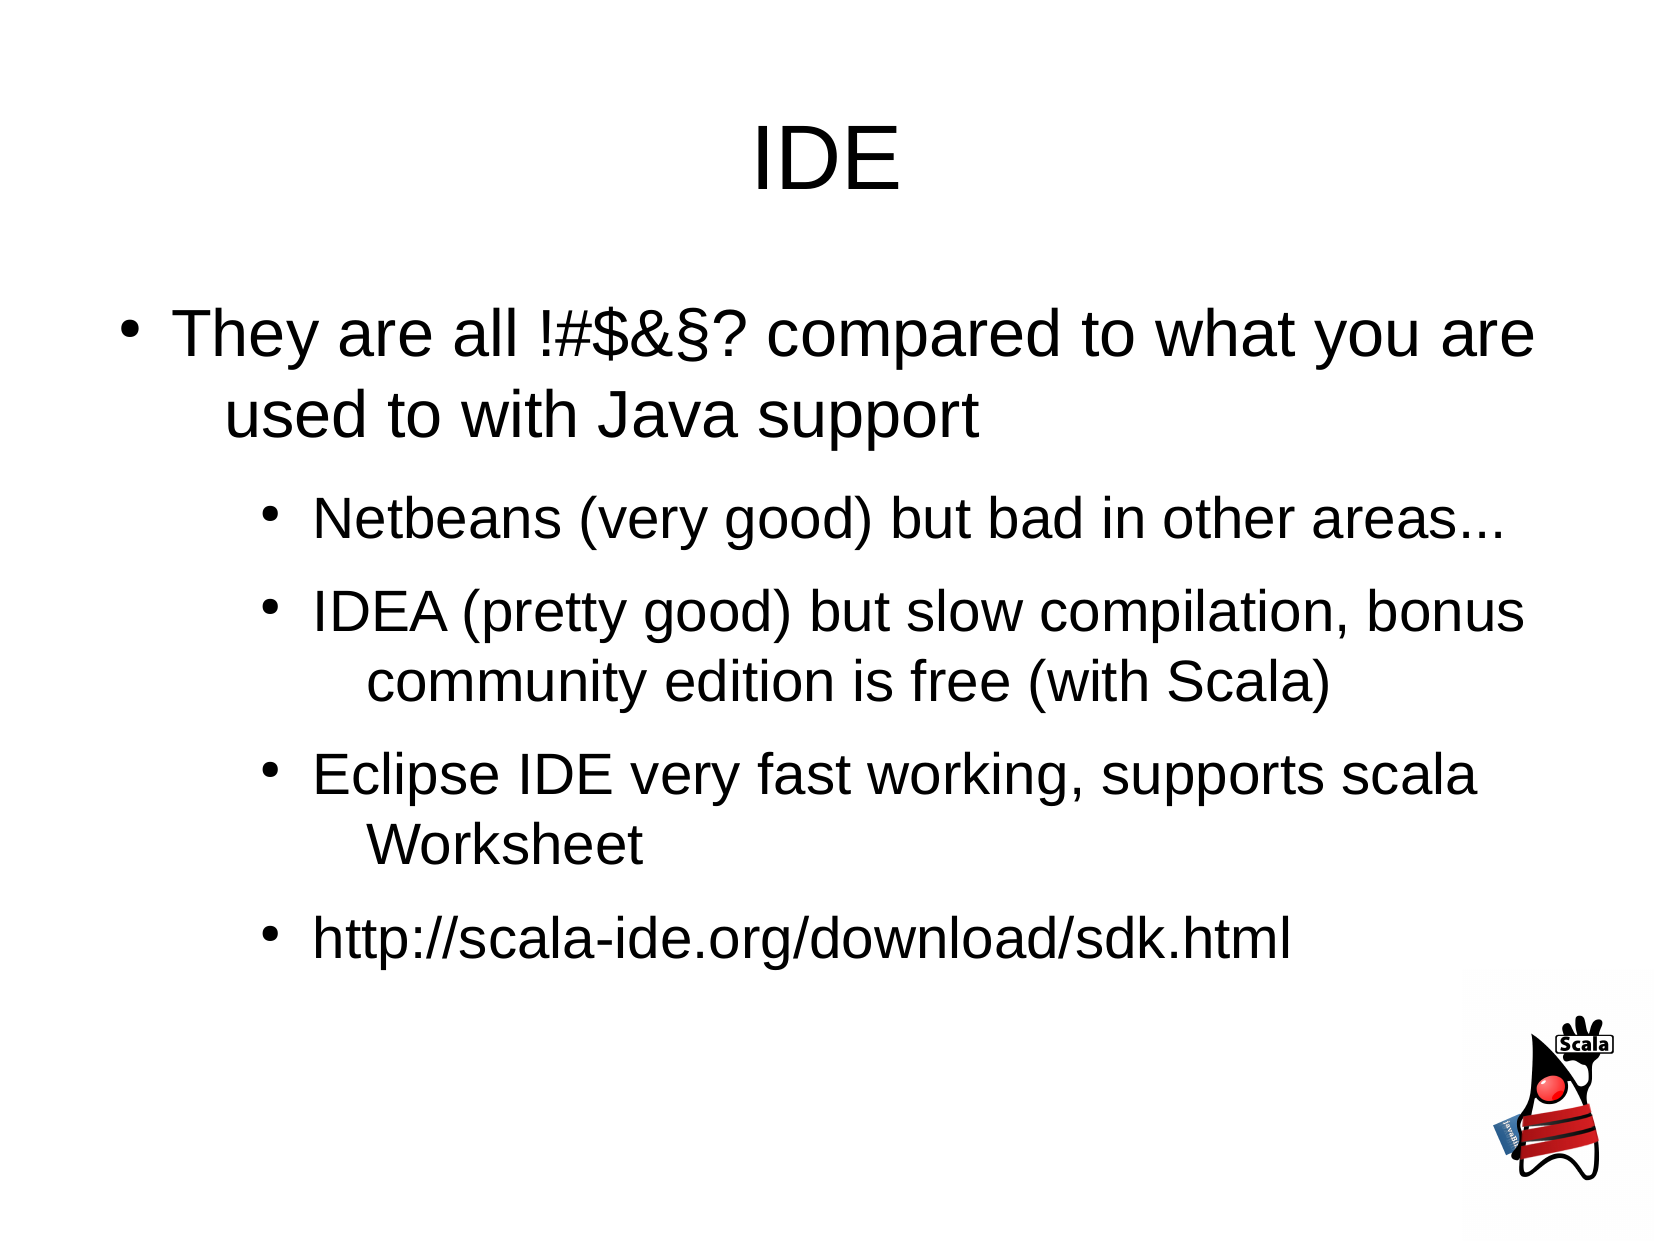

# IDE
They are all !#$&§? compared to what you are used to with Java support
Netbeans (very good) but bad in other areas...
IDEA (pretty good) but slow compilation, bonus community edition is free (with Scala)
Eclipse IDE very fast working, supports scala Worksheet
http://scala-ide.org/download/sdk.html